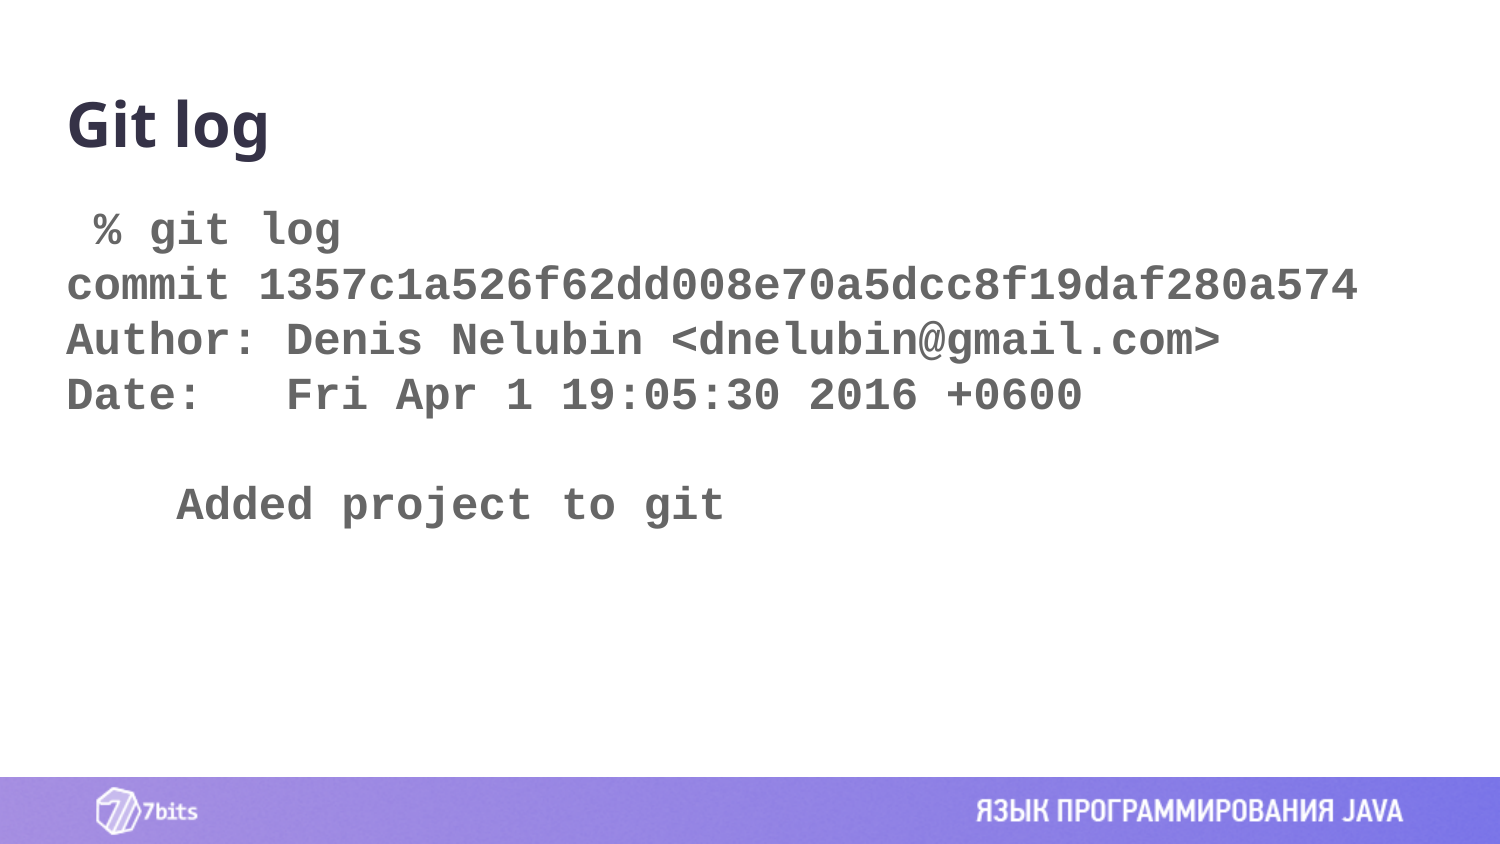

# Git log
 % git log
commit 1357c1a526f62dd008e70a5dcc8f19daf280a574
Author: Denis Nelubin <dnelubin@gmail.com>
Date: Fri Apr 1 19:05:30 2016 +0600
 Added project to git